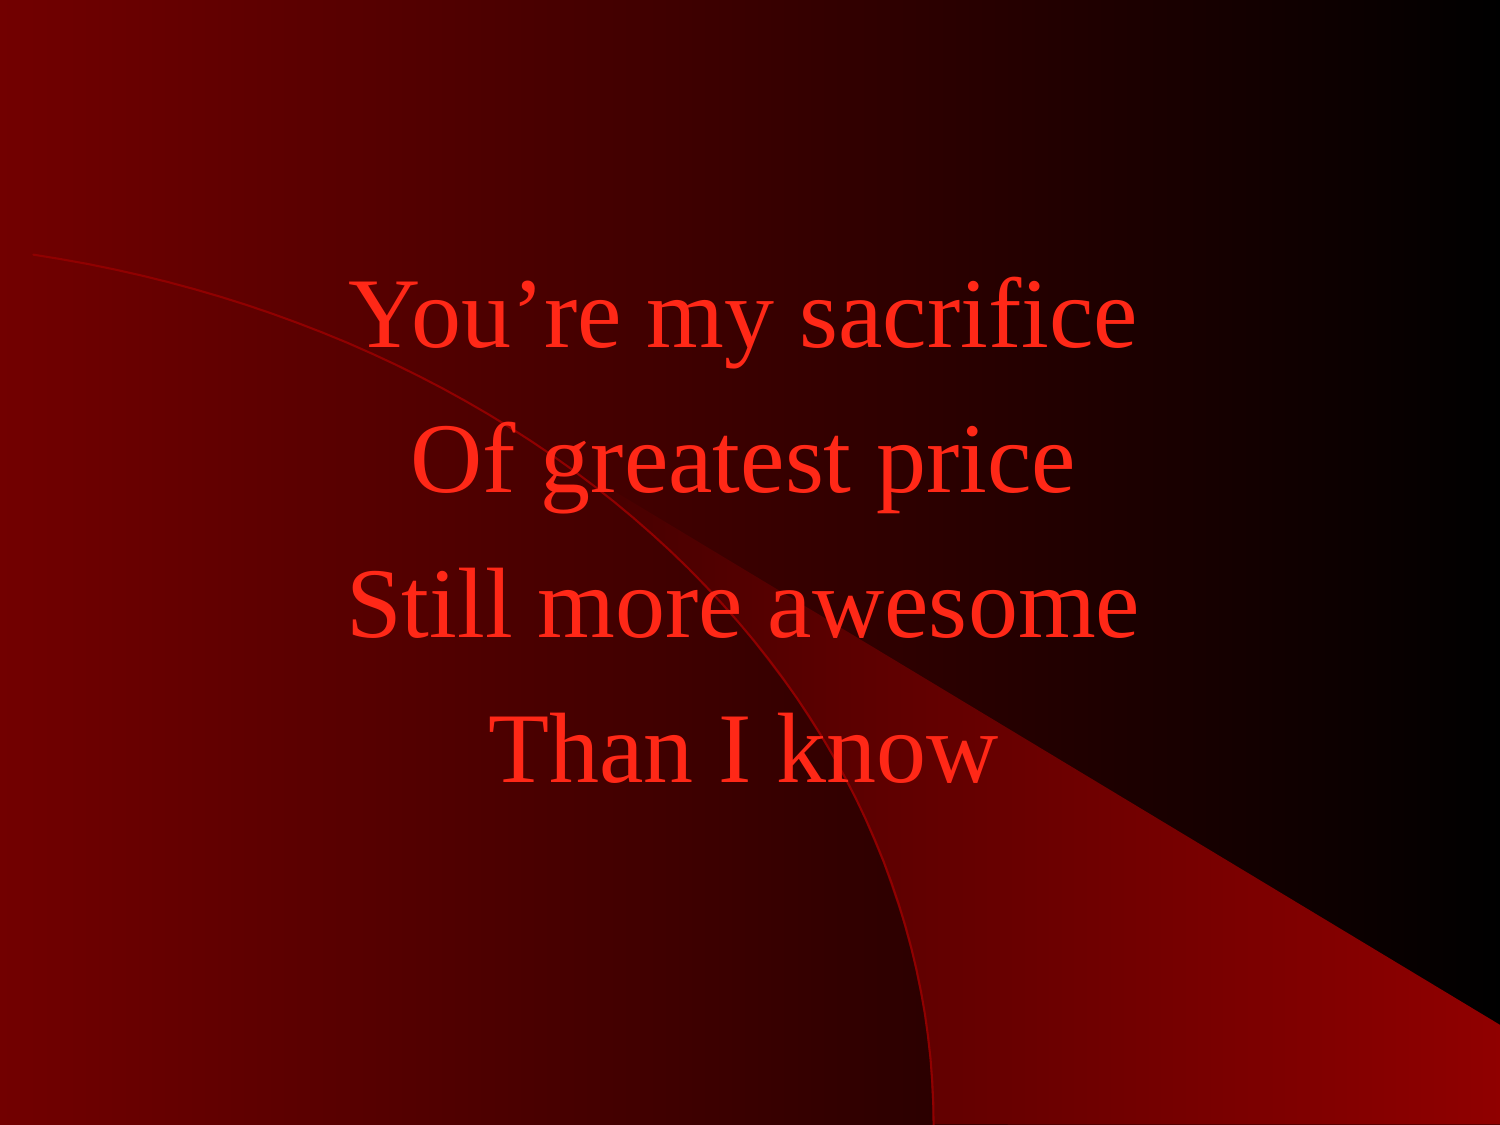

# You’re my sacrifice
Of greatest price
Still more awesome
Than I know